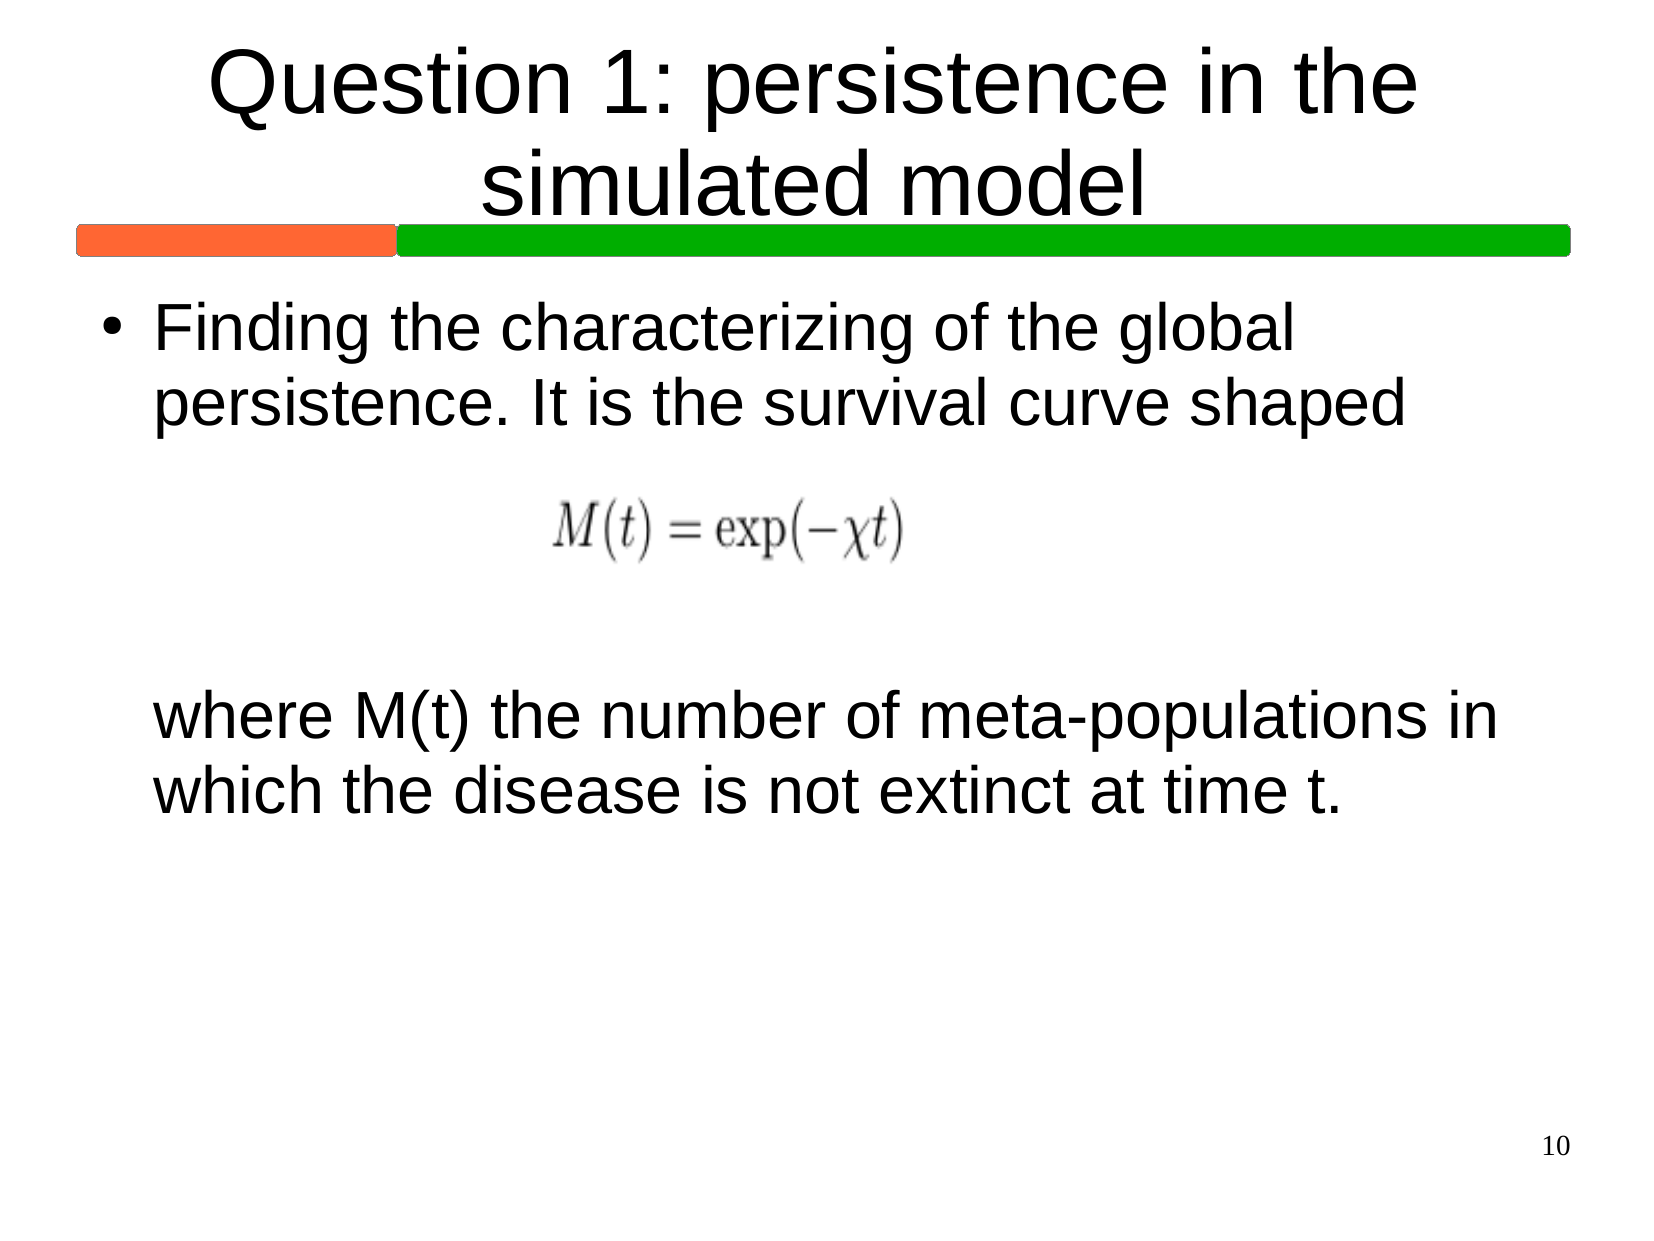

# Question 1: persistence in the simulated model
Finding the characterizing of the global persistence. It is the survival curve shaped
where M(t) the number of meta-populations in which the disease is not extinct at time t.
10